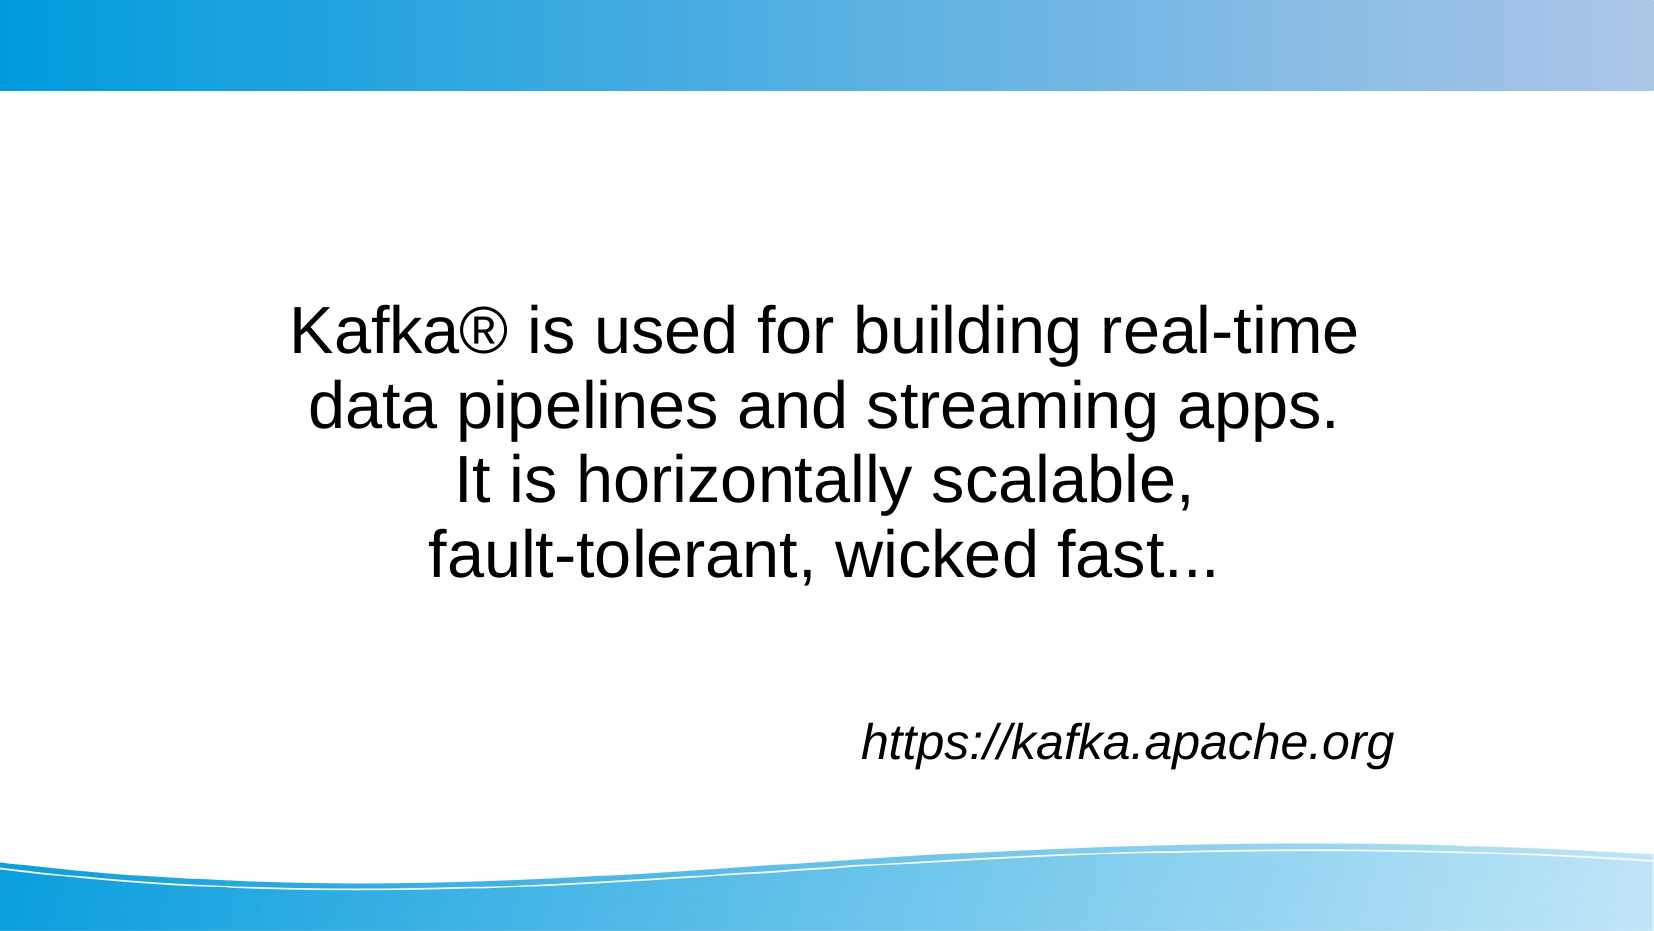

#
Kafka® is used for building real-time data pipelines and streaming apps.
It is horizontally scalable,
fault-tolerant, wicked fast...
https://kafka.apache.org